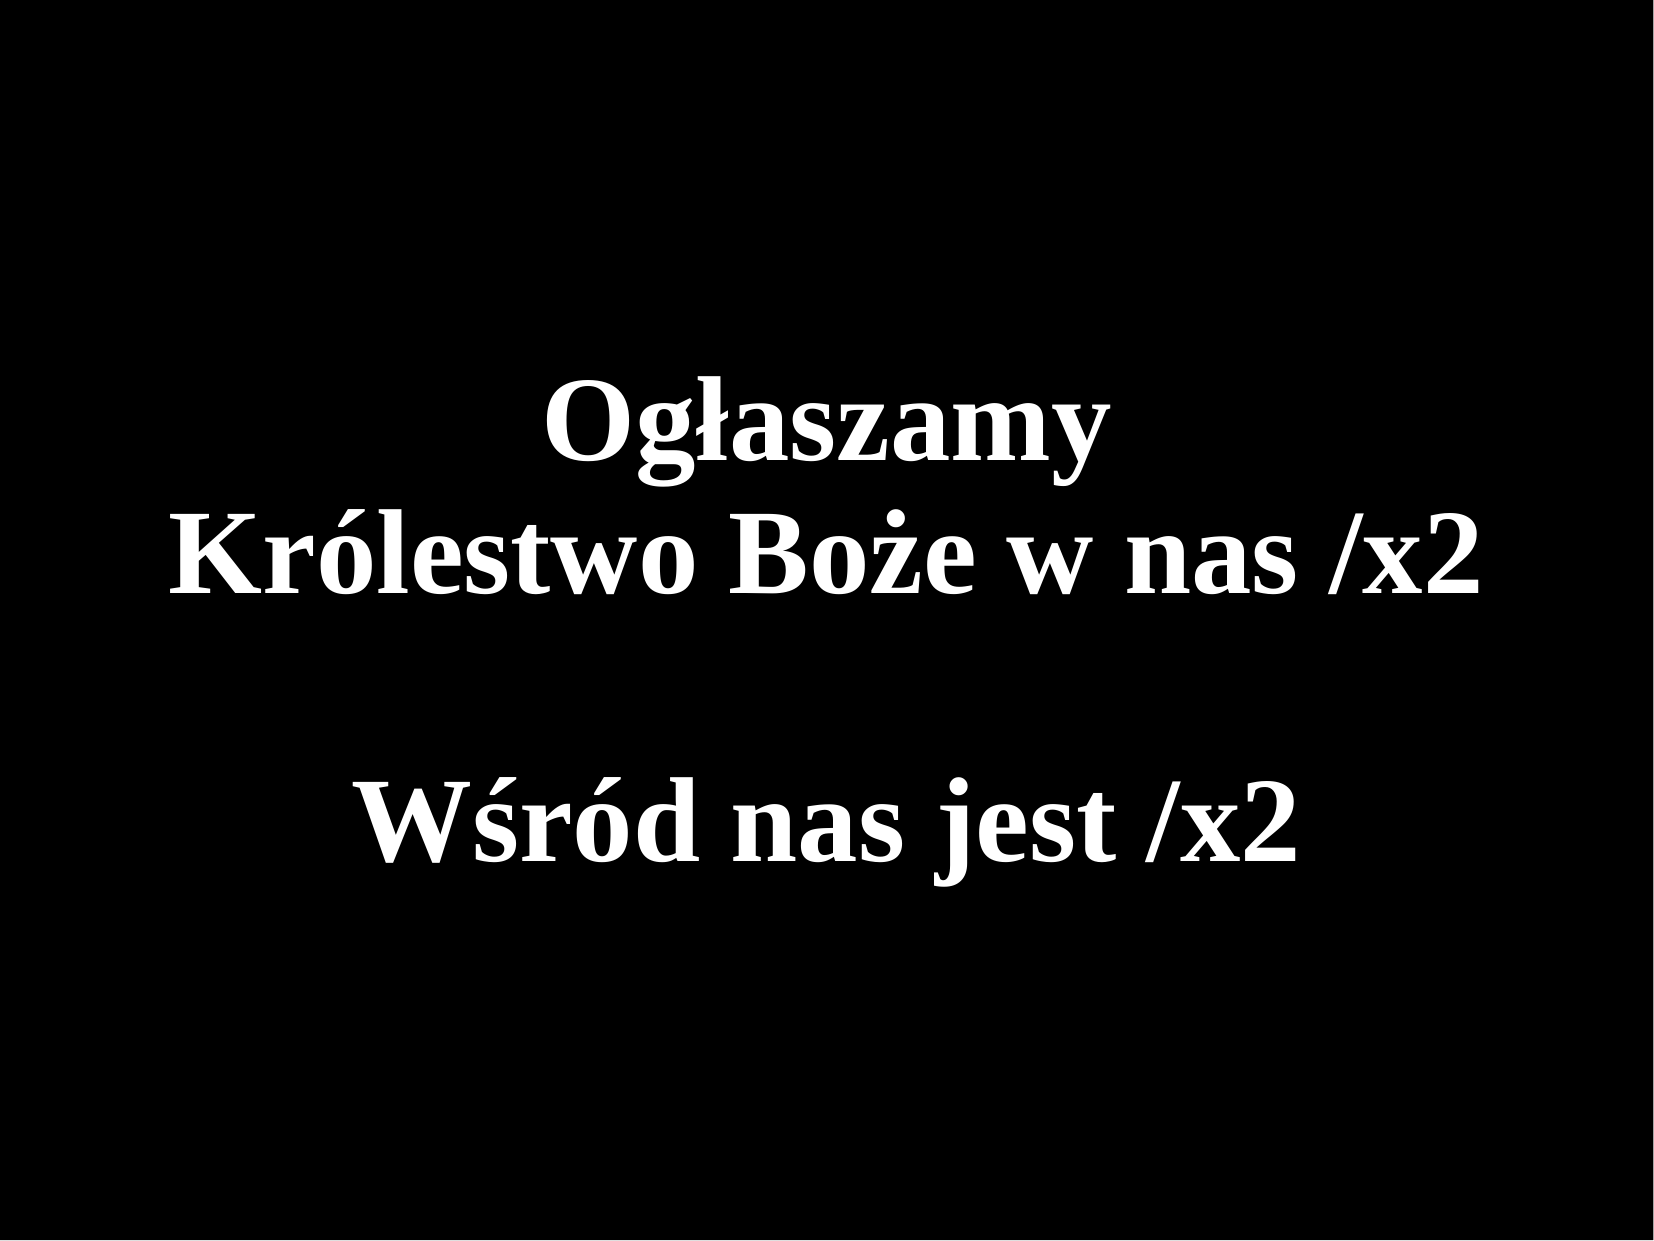

# Ogłaszamy Królestwo Boże w nas /x2 Wśród nas jest /x2